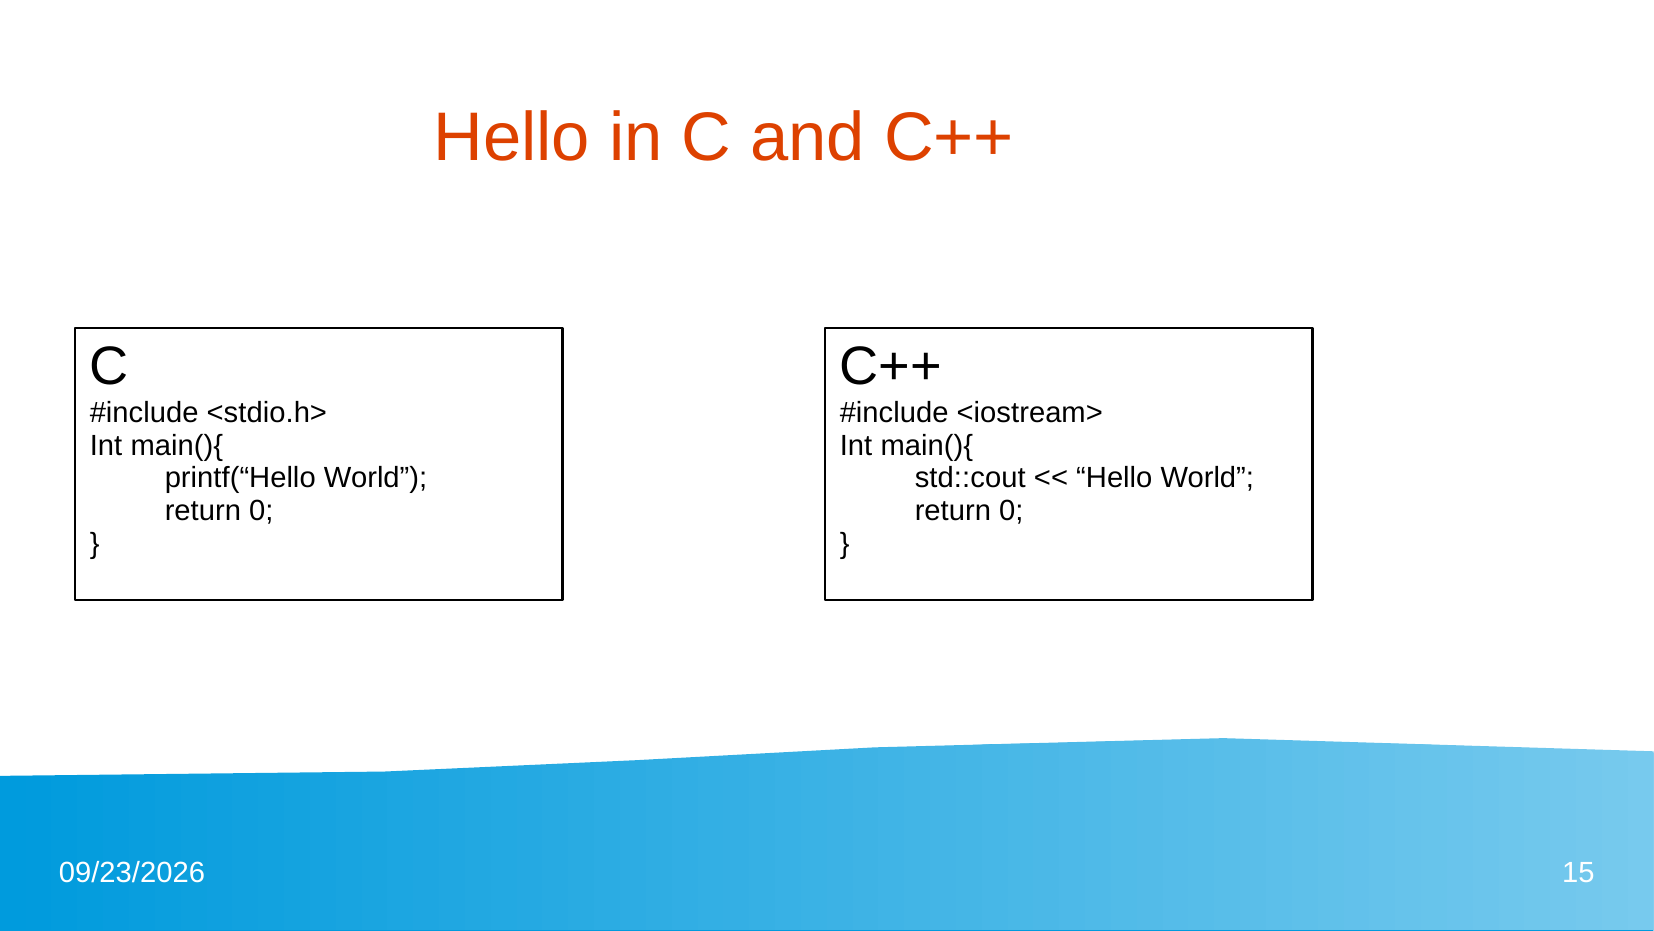

# Hello in C and C++
C
#include <stdio.h>
Int main(){
	printf(“Hello World”);
	return 0;
}
C++
#include <iostream>
Int main(){
	std::cout << “Hello World”;
	return 0;
}